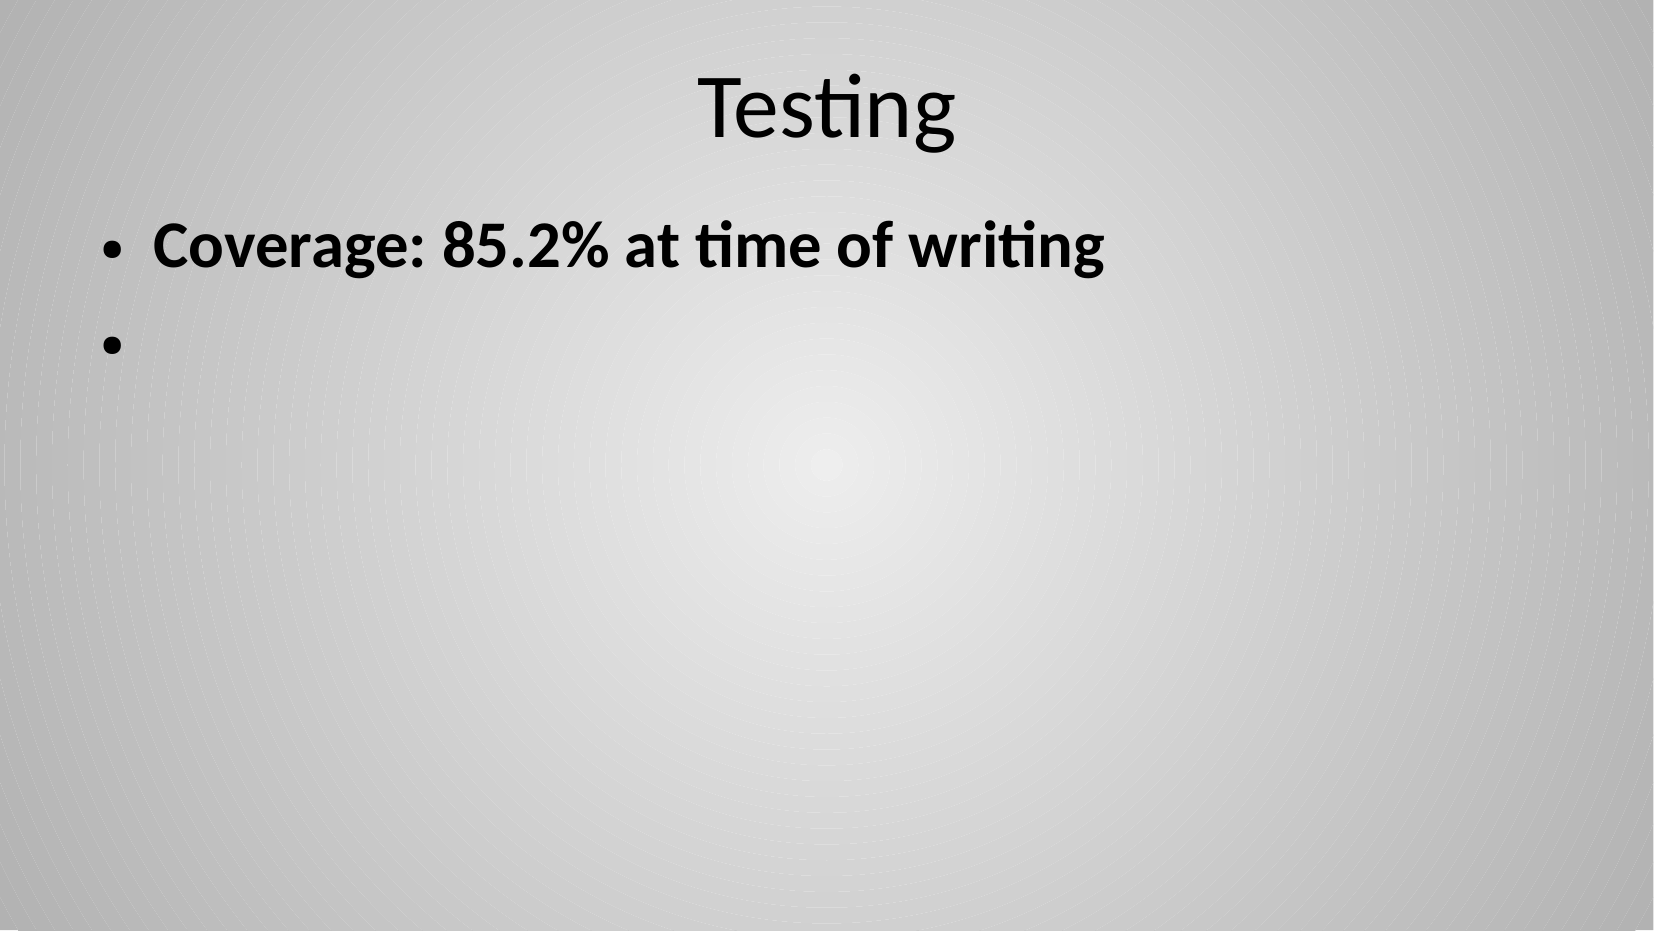

# Testing
Coverage: 85.2% at time of writing